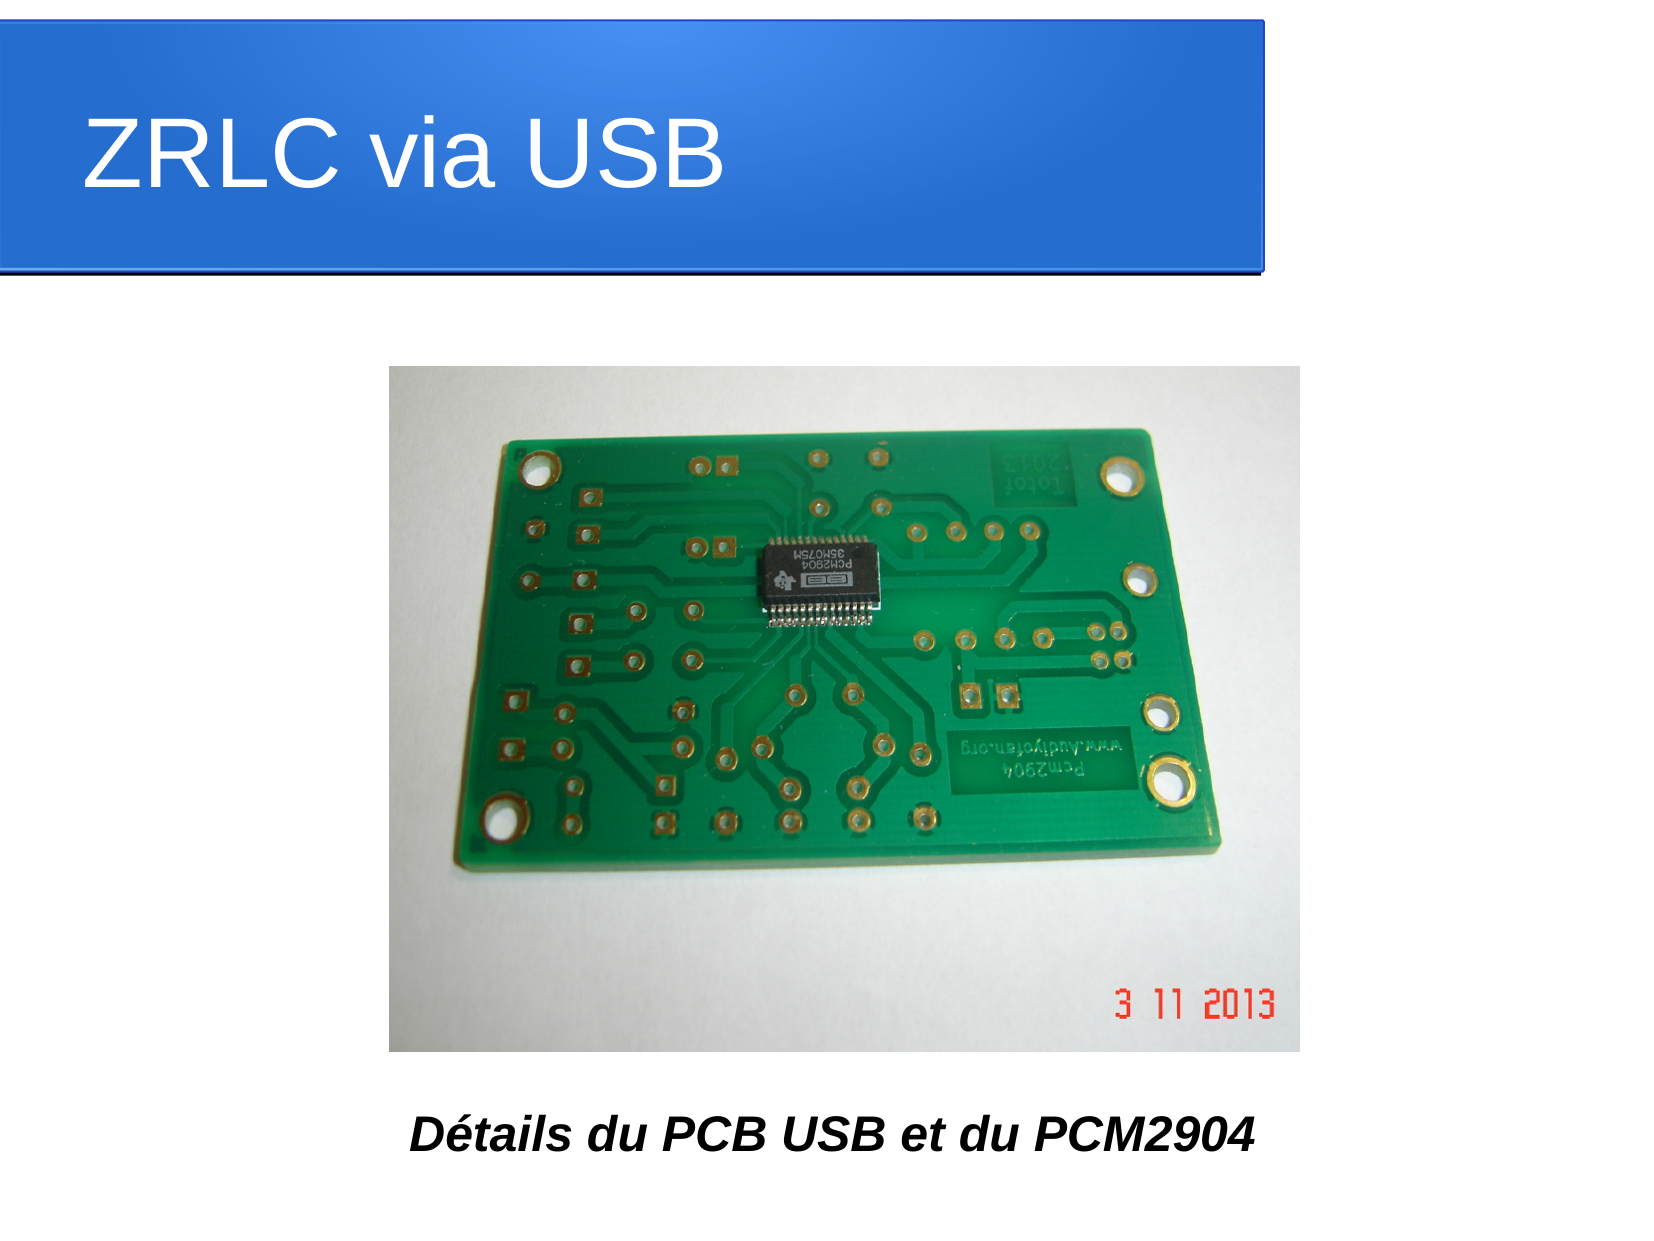

# ZRLC via USB
Détails du PCB USB et du PCM2904